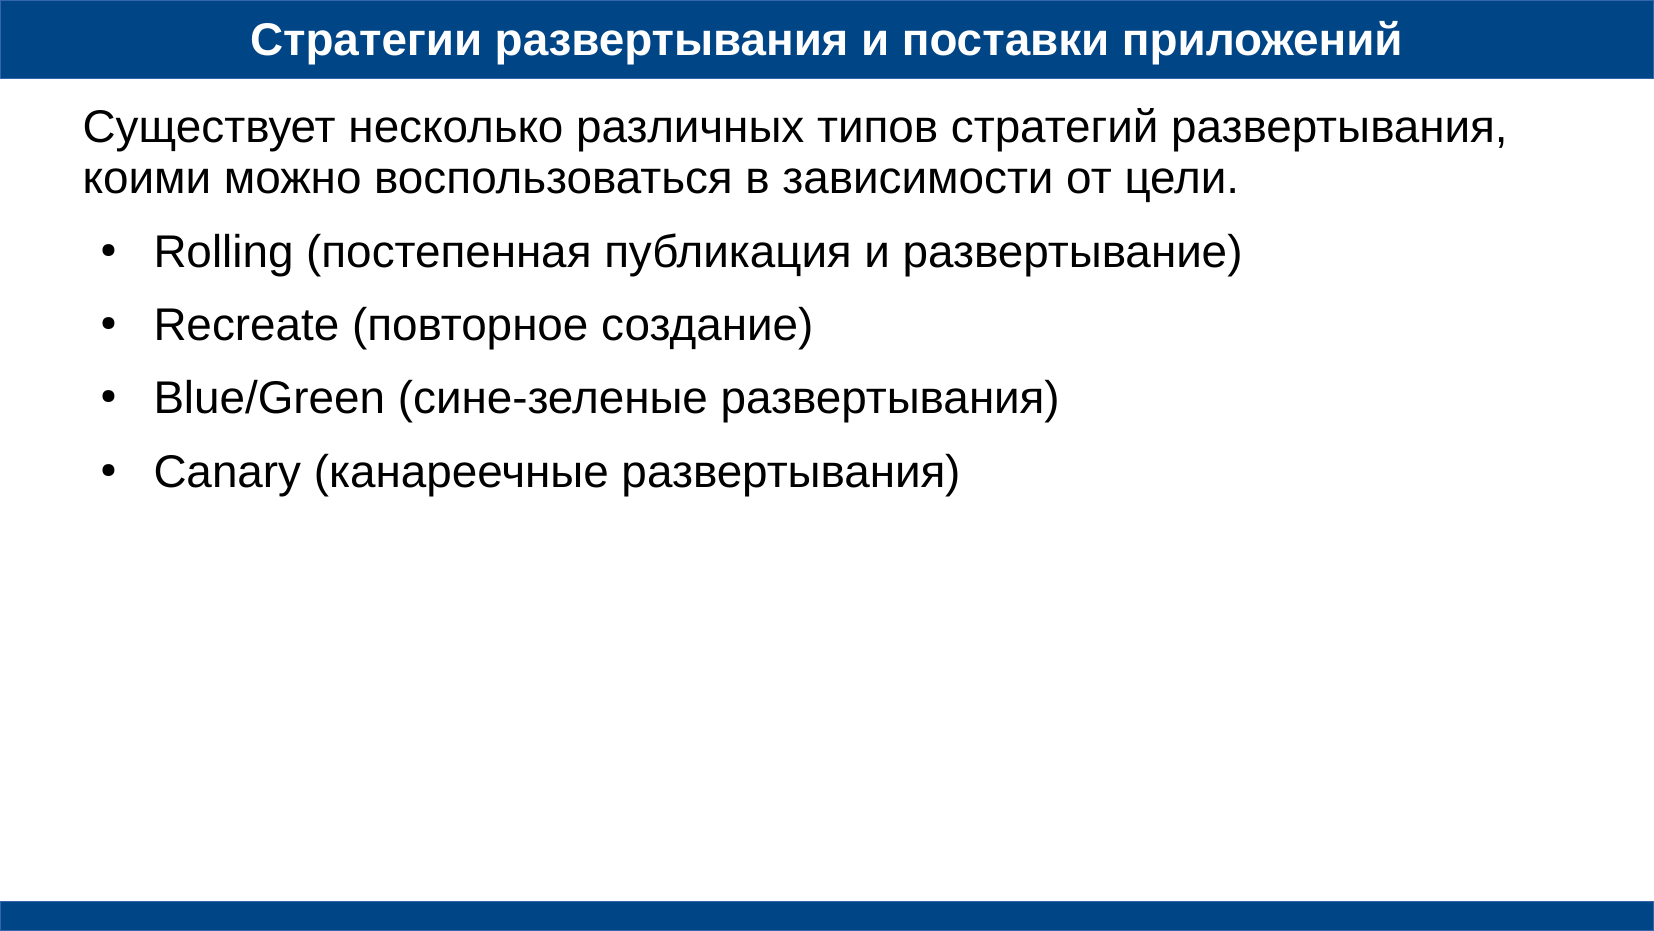

# Стратегии развертывания и поставки приложений
Существует несколько различных типов стратегий развертывания, коими можно воспользоваться в зависимости от цели.
Rolling (постепенная публикация и развертывание)
Recreate (повторное создание)
Blue/Green (сине-зеленые развертывания)
Canary (канареечные развертывания)